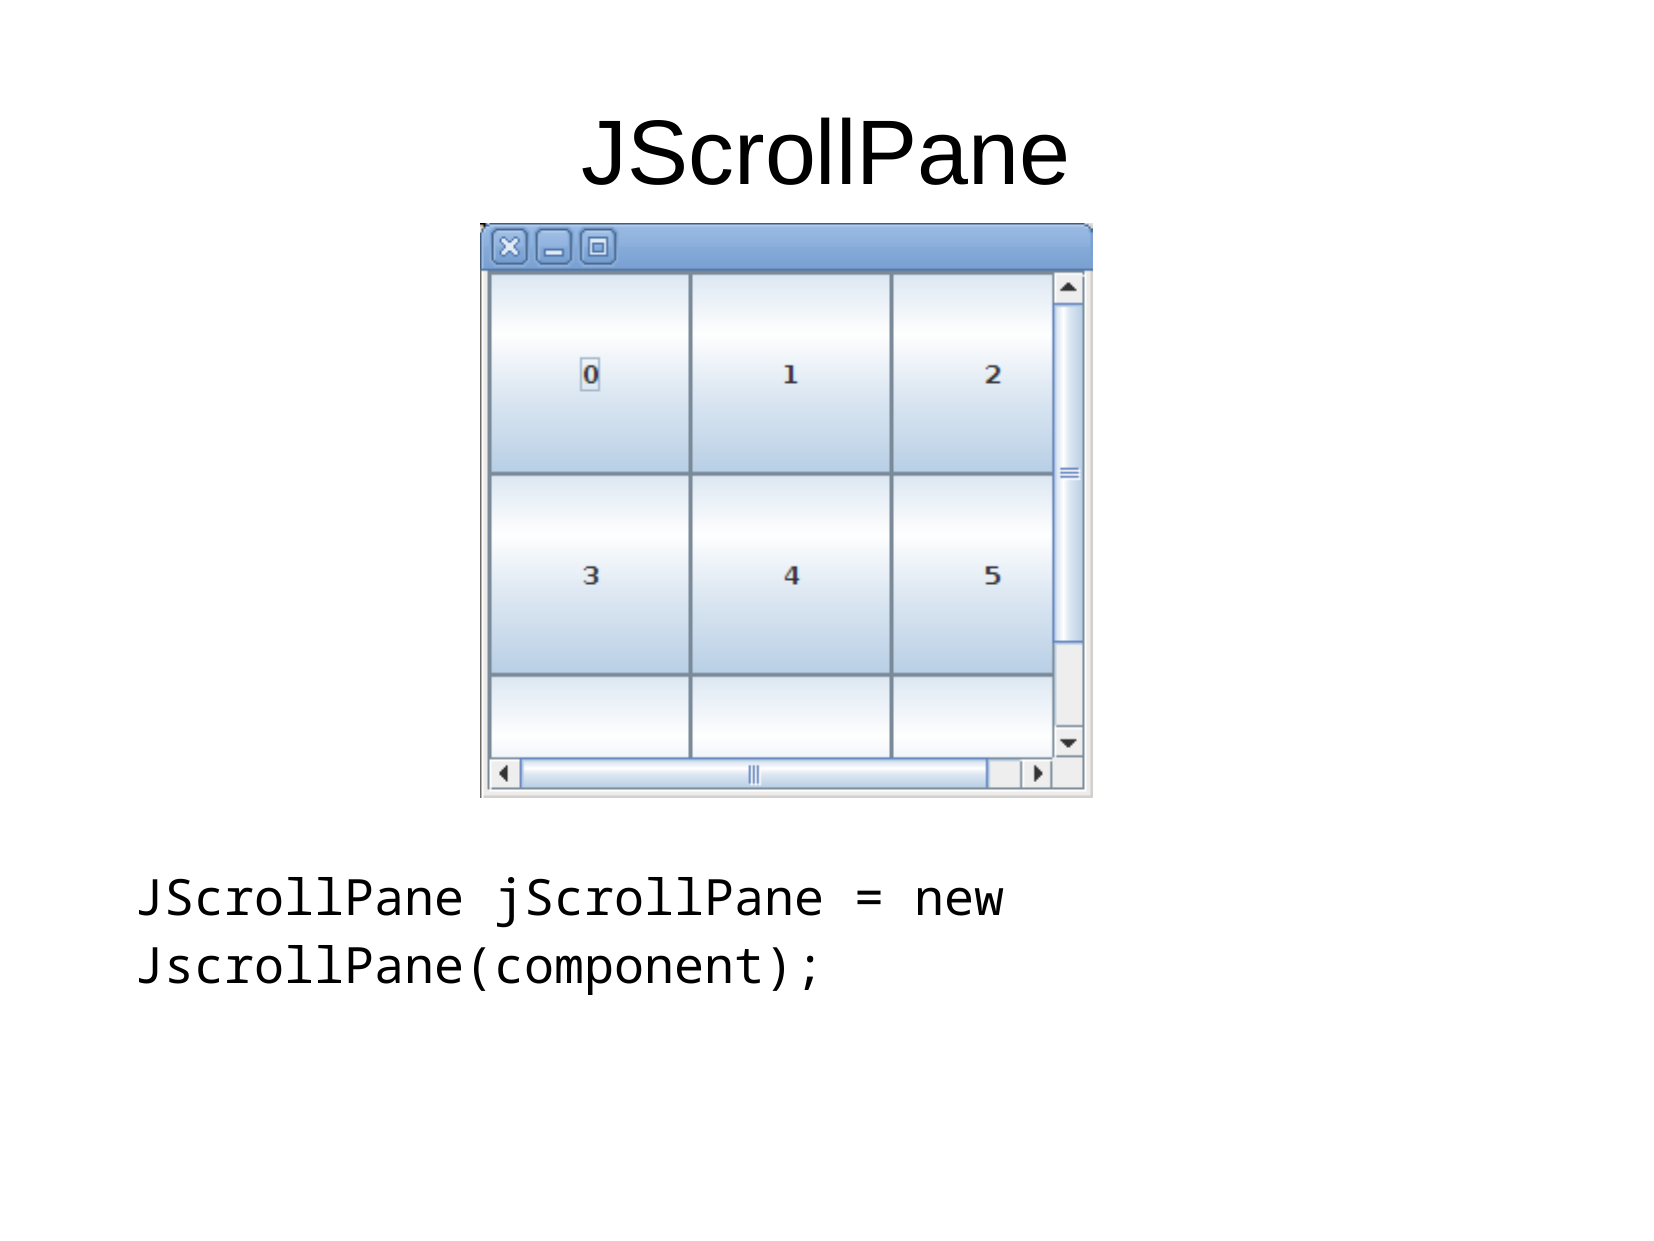

# JScrollPane
JScrollPane jScrollPane = new JscrollPane(component);